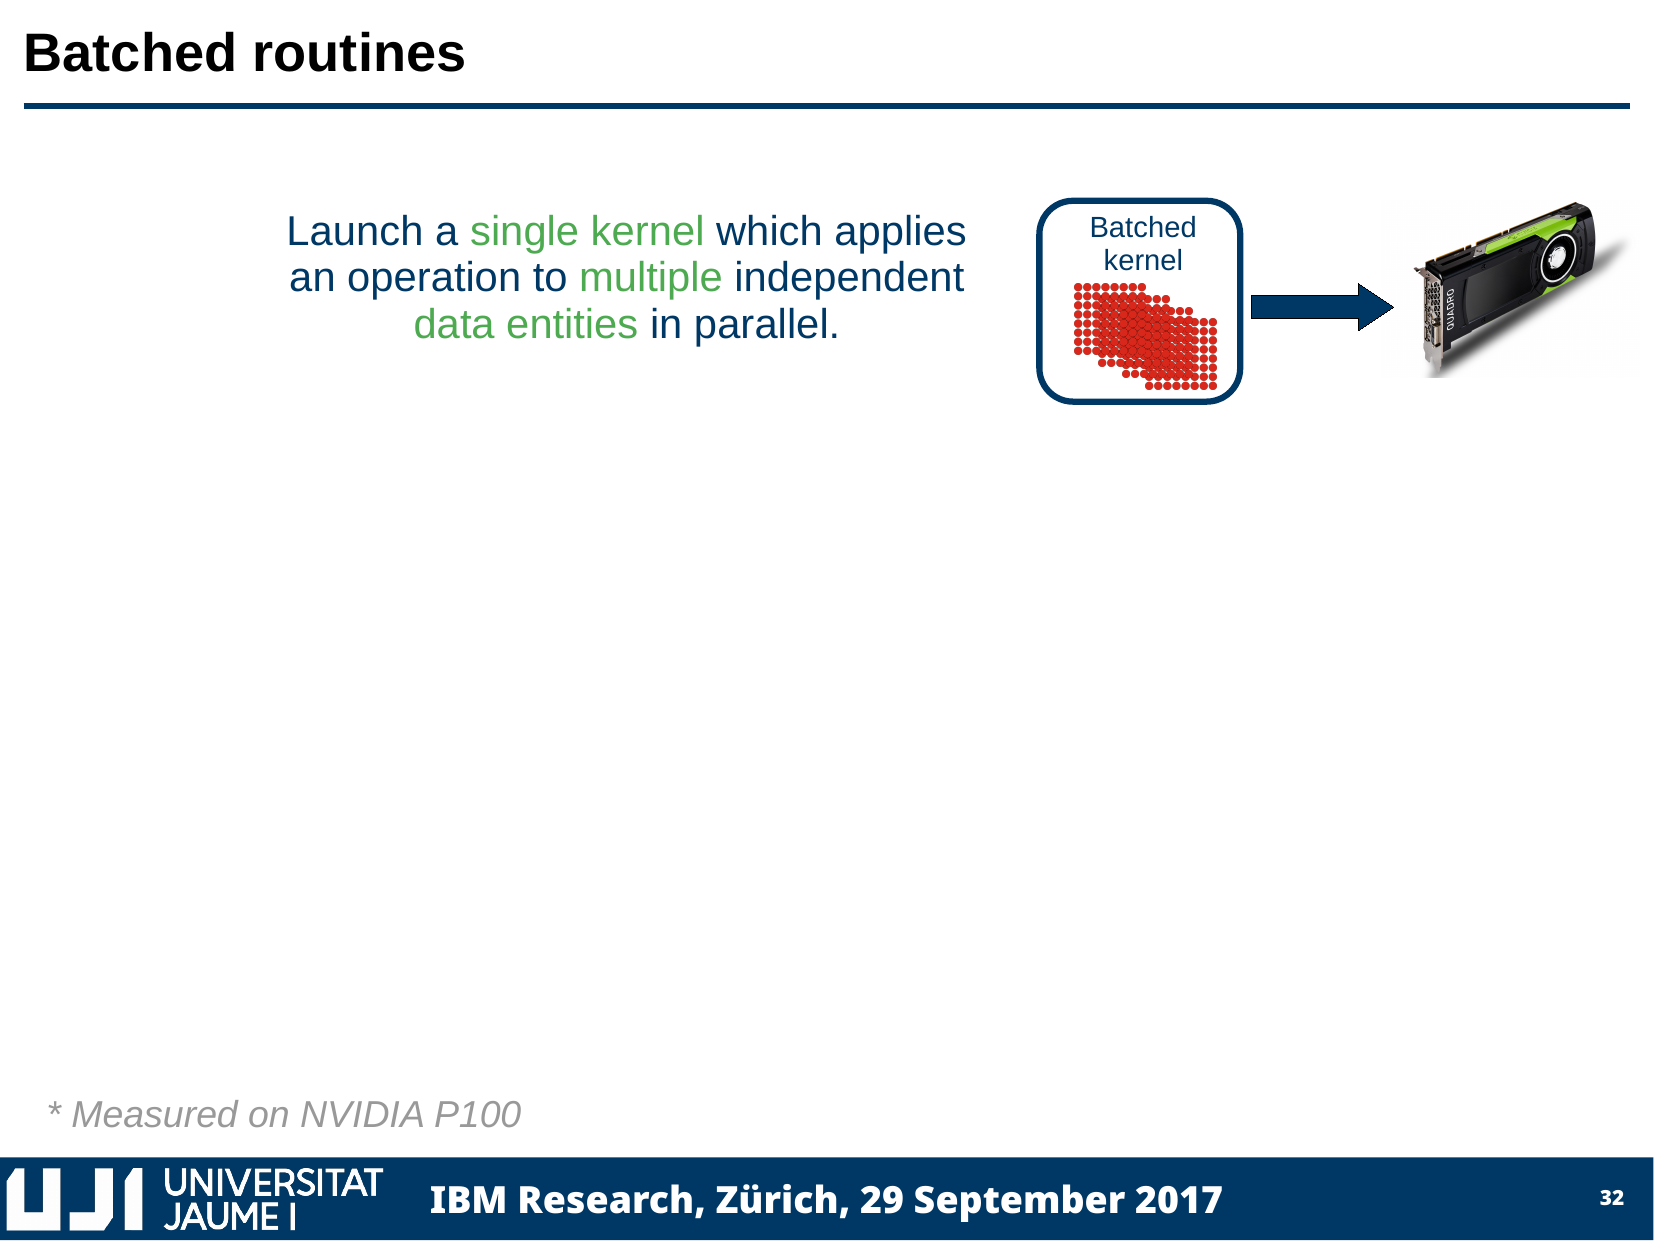

# Batched routines
Launch a single kernel which applies an operation to multiple independent data entities in parallel.
Batched kernel
* Measured on NVIDIA P100
IBM Research, Zürich, 29 September 2017
32